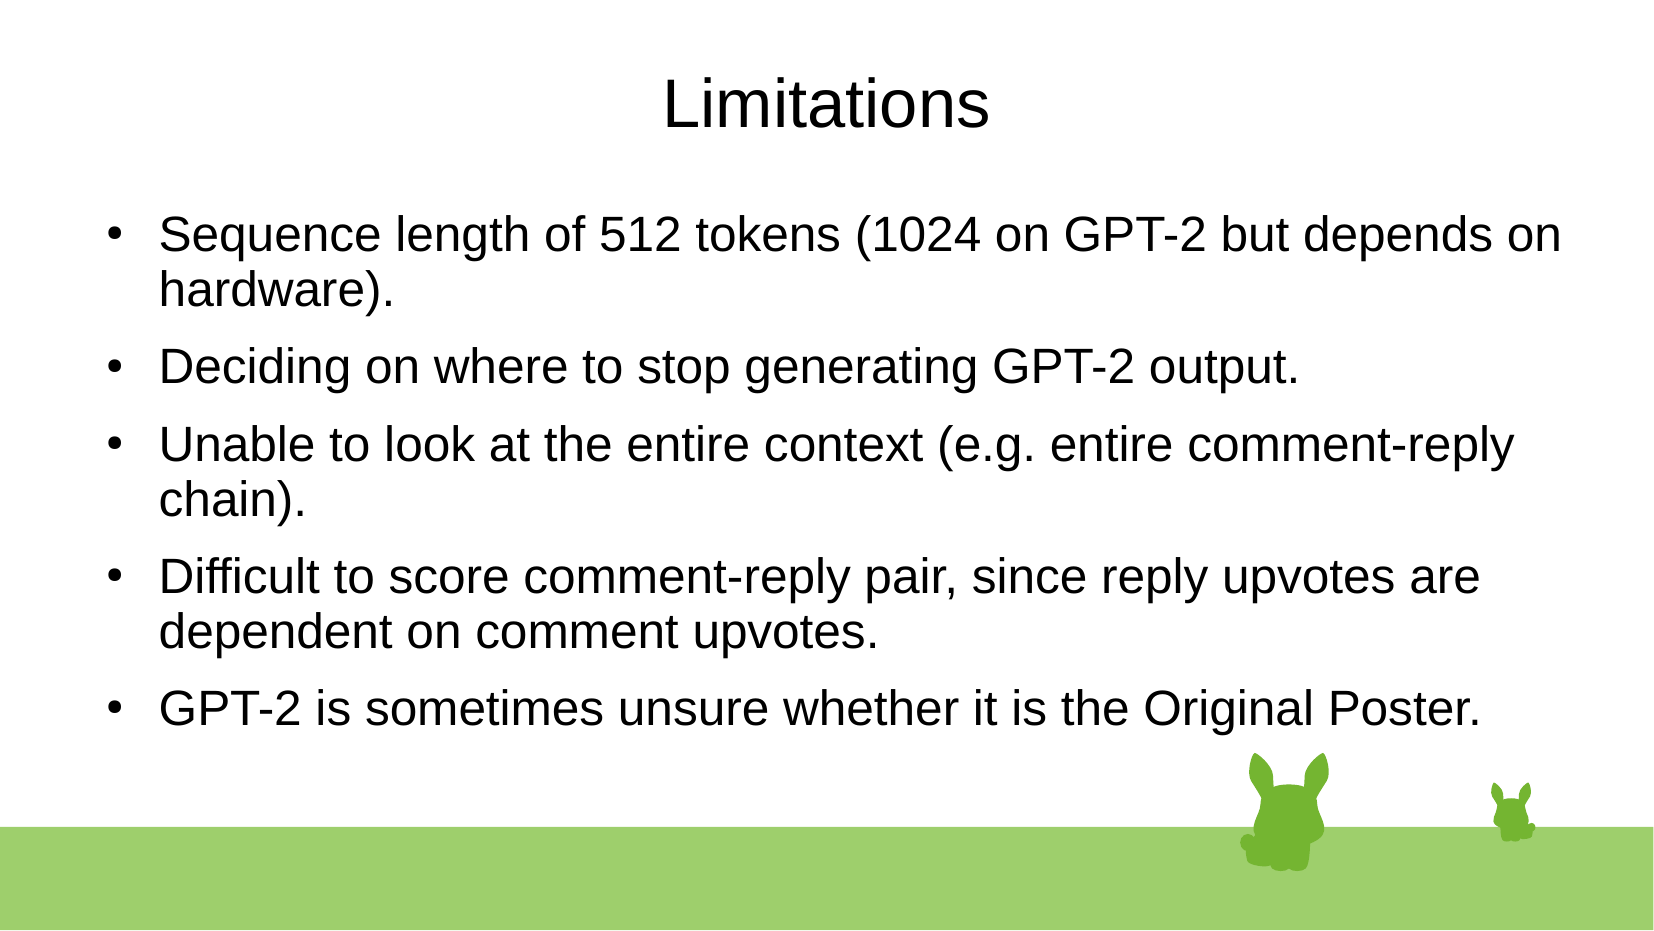

# Limitations
Sequence length of 512 tokens (1024 on GPT-2 but depends on hardware).
Deciding on where to stop generating GPT-2 output.
Unable to look at the entire context (e.g. entire comment-reply chain).
Difficult to score comment-reply pair, since reply upvotes are dependent on comment upvotes.
GPT-2 is sometimes unsure whether it is the Original Poster.